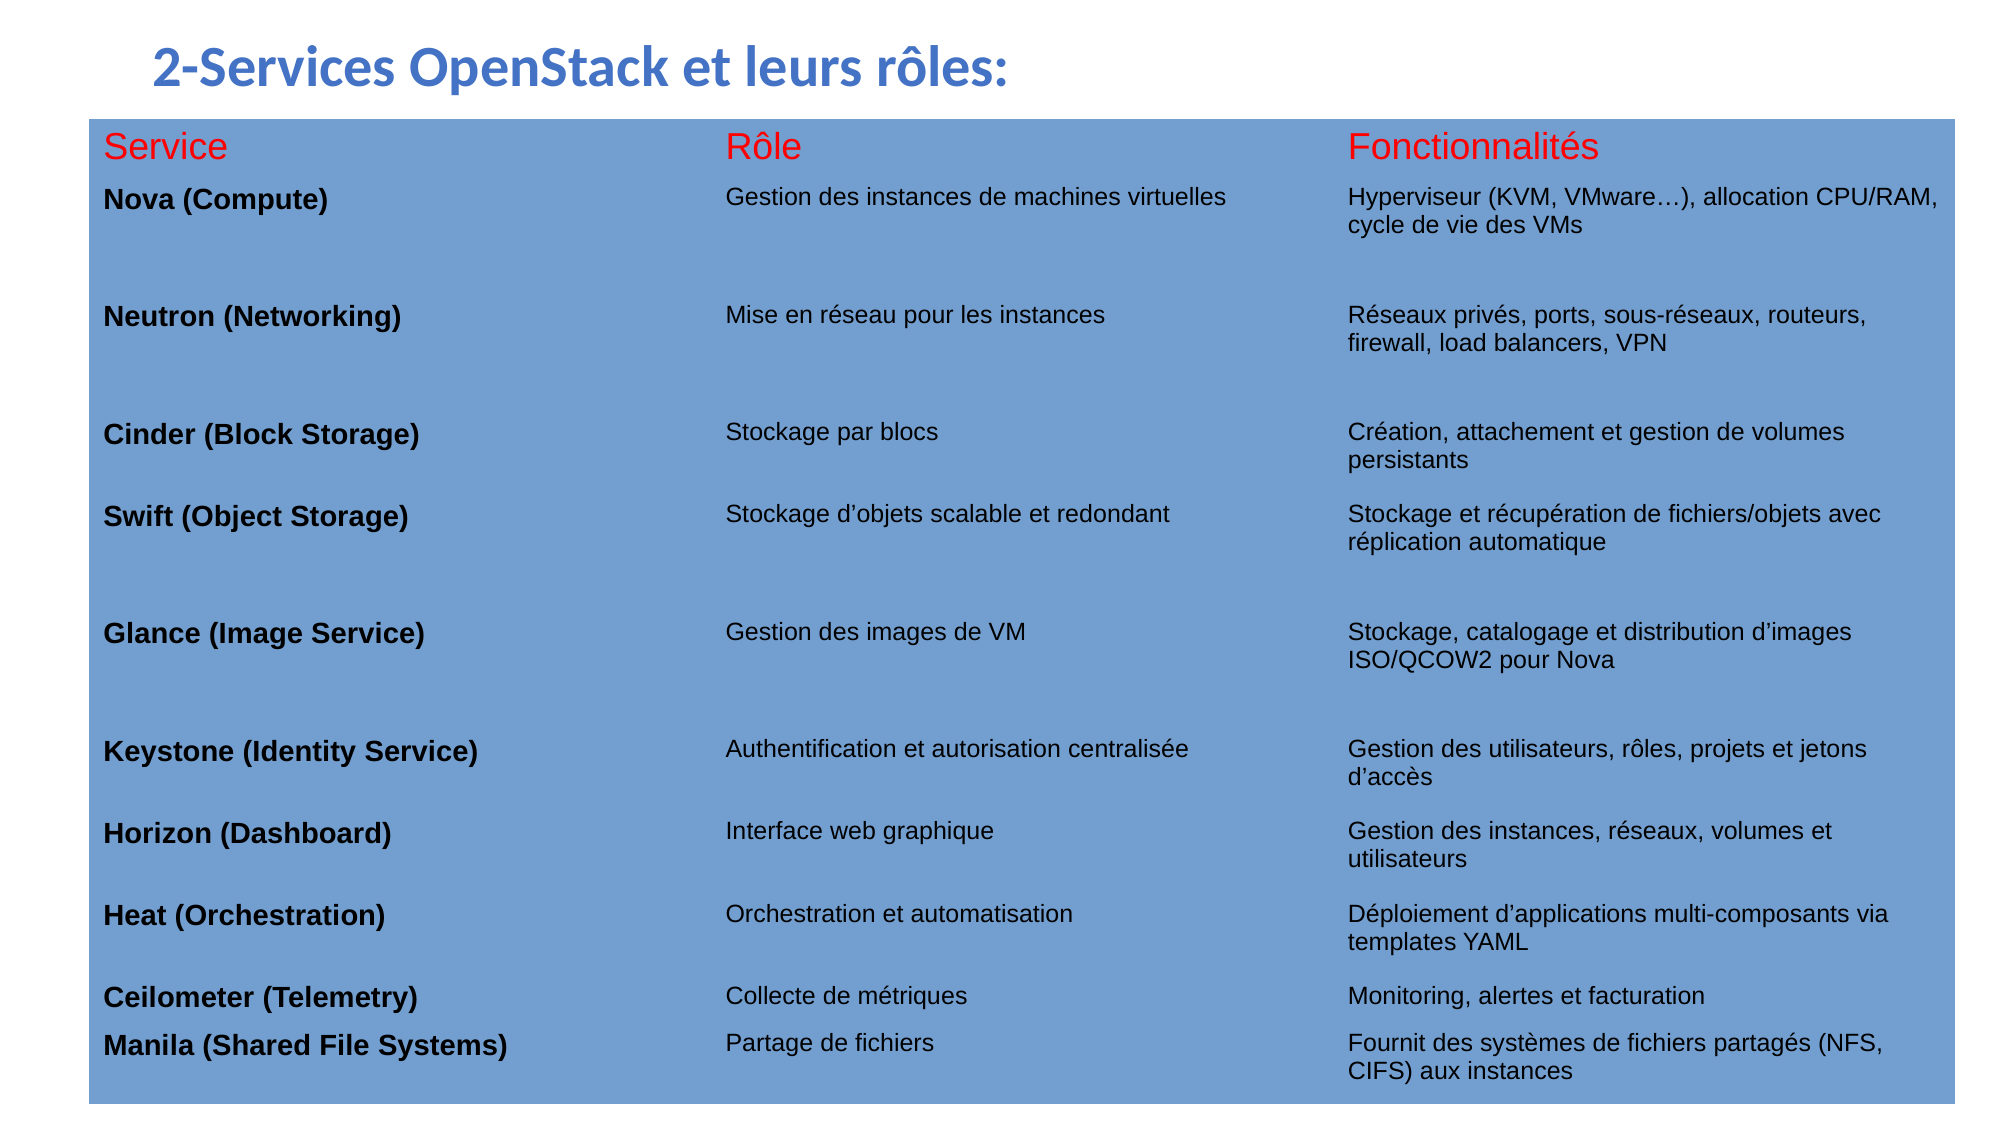

#
2-Services OpenStack et leurs rôles:
| Service | Rôle | Fonctionnalités |
| --- | --- | --- |
| Nova (Compute) | Gestion des instances de machines virtuelles | Hyperviseur (KVM, VMware…), allocation CPU/RAM, cycle de vie des VMs |
| Neutron (Networking) | Mise en réseau pour les instances | Réseaux privés, ports, sous-réseaux, routeurs, firewall, load balancers, VPN |
| Cinder (Block Storage) | Stockage par blocs | Création, attachement et gestion de volumes persistants |
| Swift (Object Storage) | Stockage d’objets scalable et redondant | Stockage et récupération de fichiers/objets avec réplication automatique |
| Glance (Image Service) | Gestion des images de VM | Stockage, catalogage et distribution d’images ISO/QCOW2 pour Nova |
| Keystone (Identity Service) | Authentification et autorisation centralisée | Gestion des utilisateurs, rôles, projets et jetons d’accès |
| Horizon (Dashboard) | Interface web graphique | Gestion des instances, réseaux, volumes et utilisateurs |
| Heat (Orchestration) | Orchestration et automatisation | Déploiement d’applications multi-composants via templates YAML |
| Ceilometer (Telemetry) | Collecte de métriques | Monitoring, alertes et facturation |
| Manila (Shared File Systems) | Partage de fichiers | Fournit des systèmes de fichiers partagés (NFS, CIFS) aux instances |